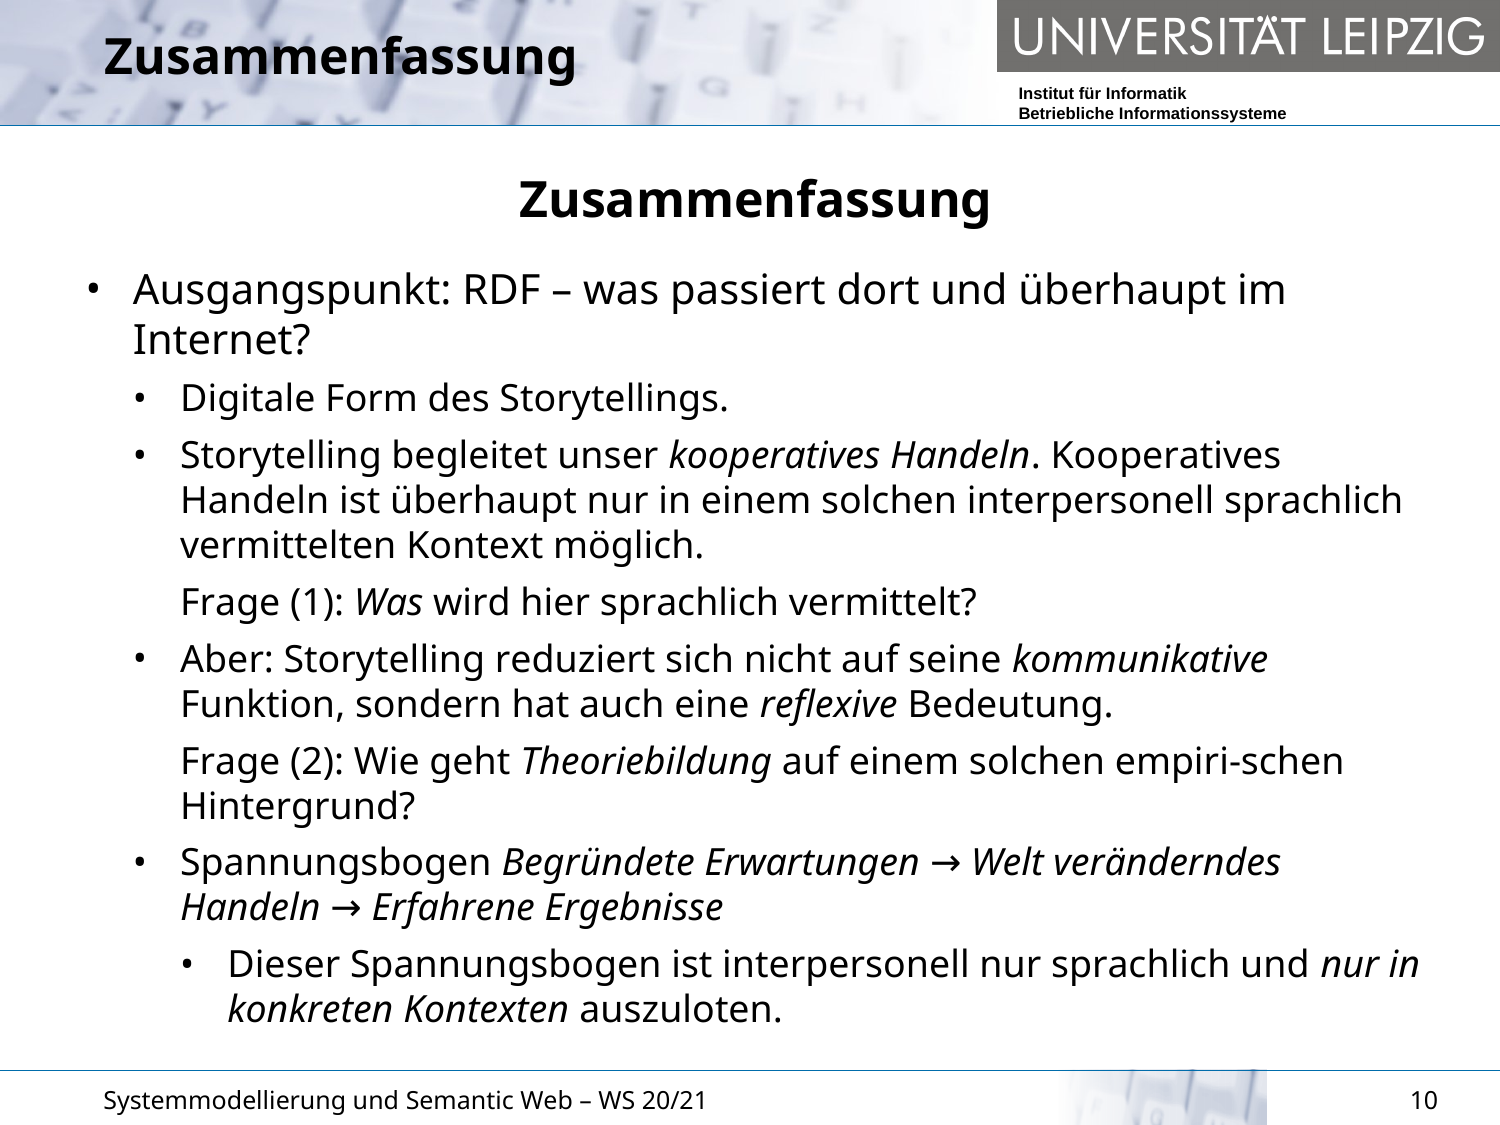

Zusammenfassung
Zusammenfassung
Ausgangspunkt: RDF – was passiert dort und überhaupt im Internet?
Digitale Form des Storytellings.
Storytelling begleitet unser kooperatives Handeln. Kooperatives Handeln ist überhaupt nur in einem solchen interpersonell sprachlich vermittelten Kontext möglich.
Frage (1): Was wird hier sprachlich vermittelt?
Aber: Storytelling reduziert sich nicht auf seine kommunikative Funktion, sondern hat auch eine reflexive Bedeutung.
Frage (2): Wie geht Theoriebildung auf einem solchen empiri-schen Hintergrund?
Spannungsbogen Begründete Erwartungen → Welt veränderndes Handeln → Erfahrene Ergebnisse
Dieser Spannungsbogen ist interpersonell nur sprachlich und nur in konkreten Kontexten auszuloten.
Systemmodellierung und Semantic Web – WS 20/21
10